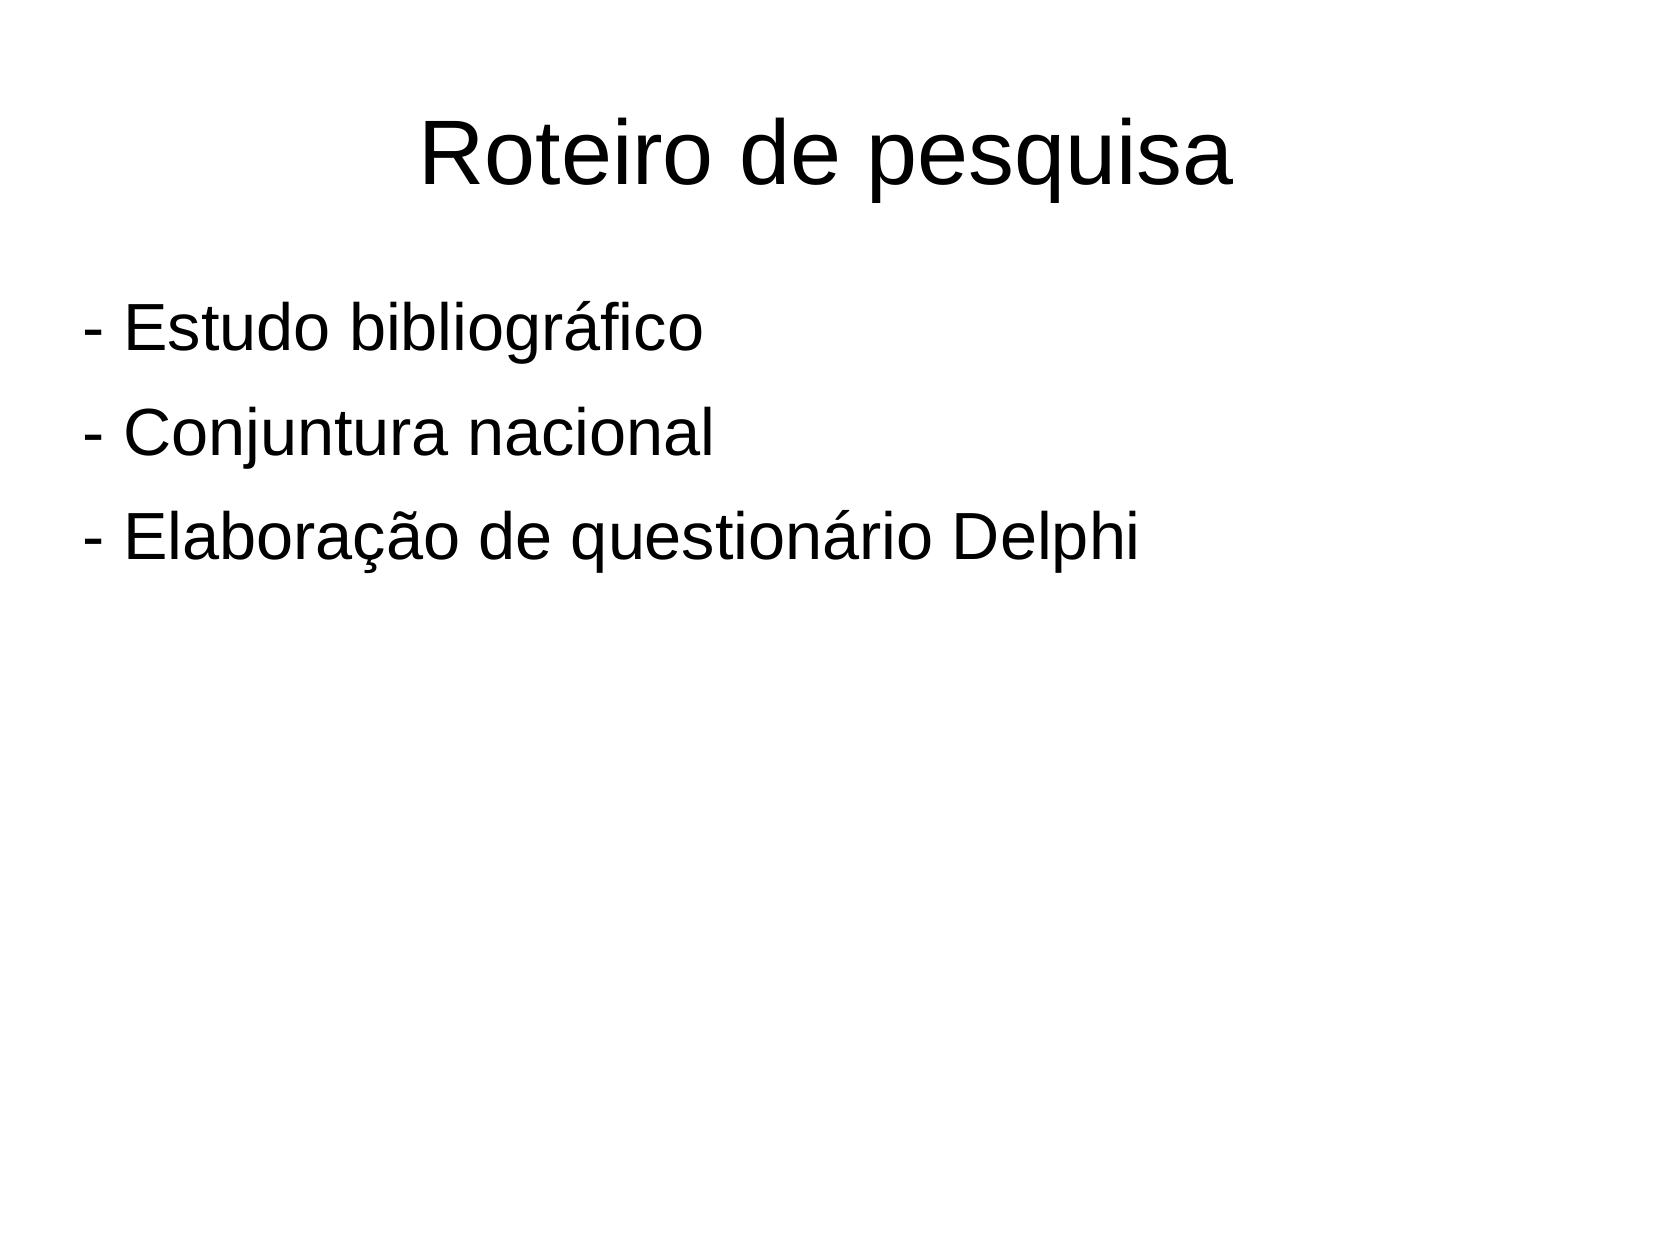

# Roteiro de pesquisa
- Estudo bibliográfico
- Conjuntura nacional
- Elaboração de questionário Delphi